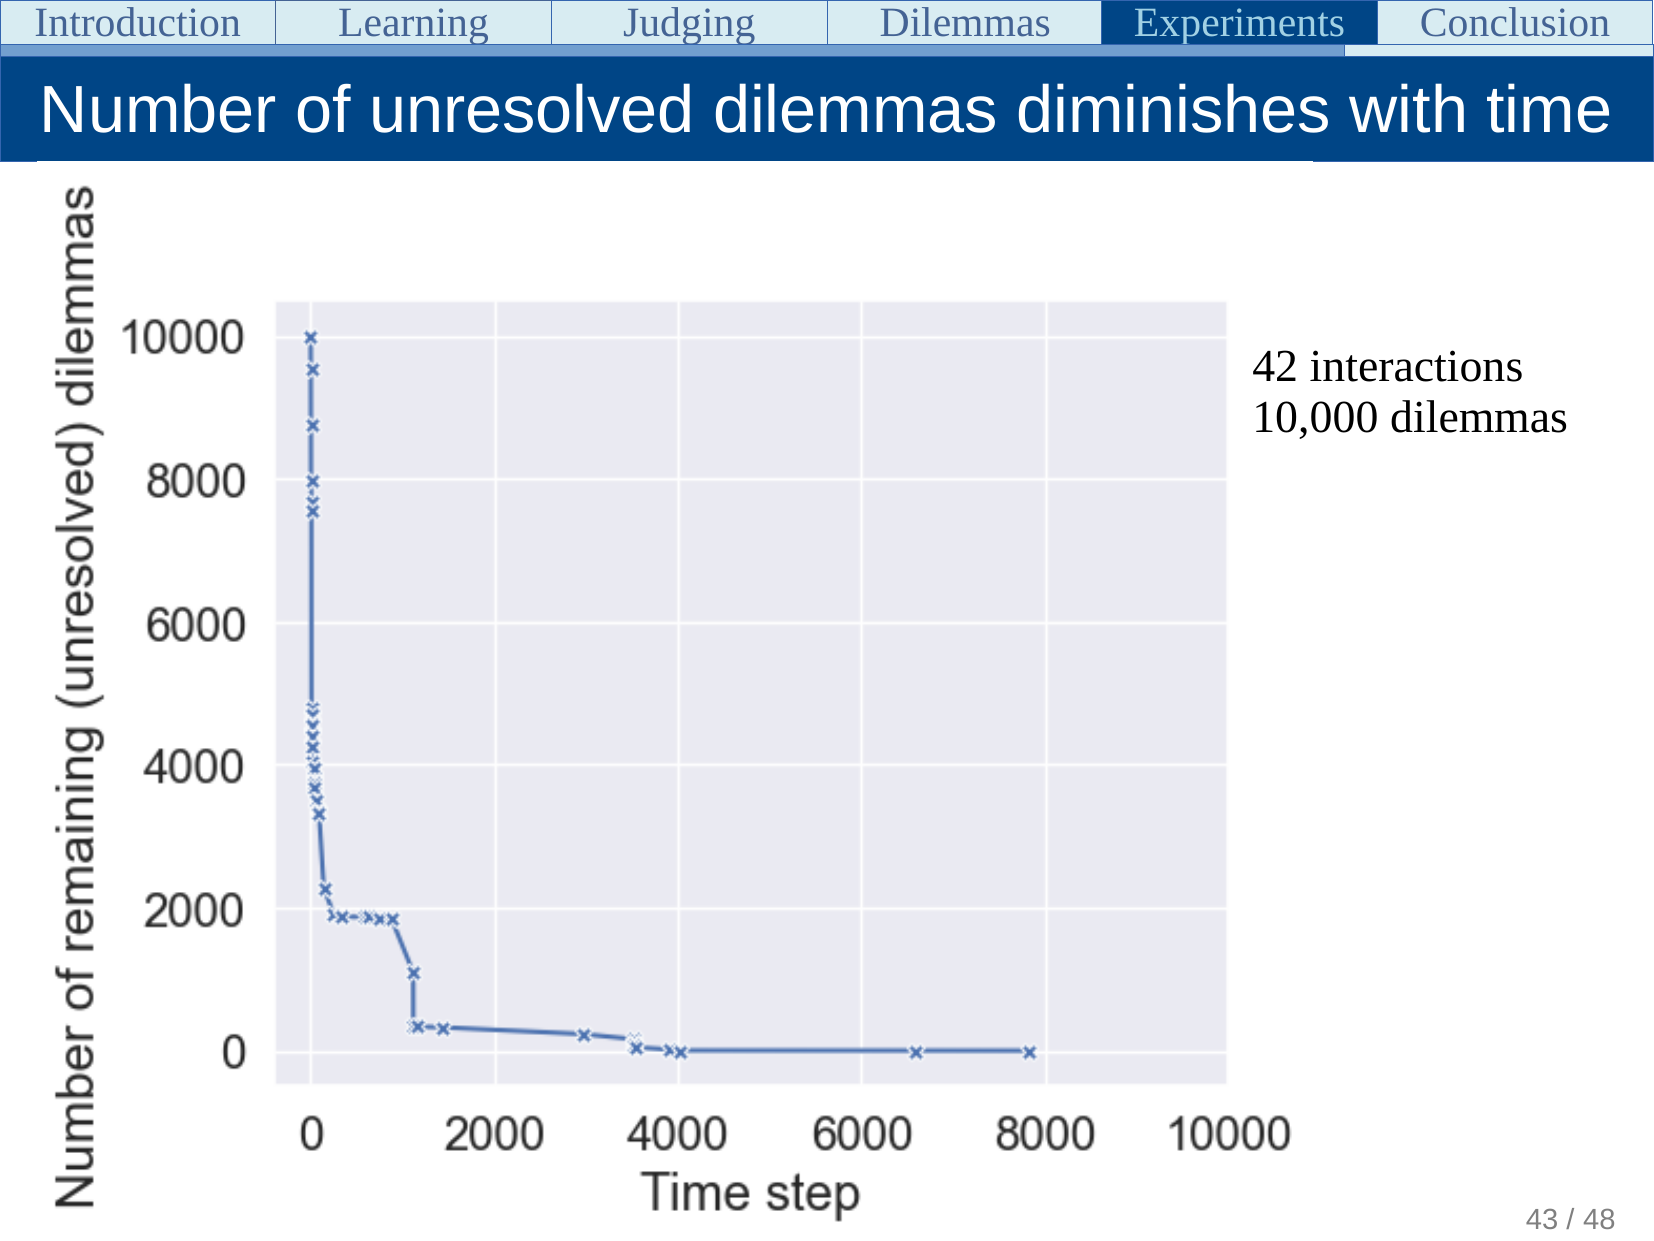

# Number of unresolved dilemmas diminishes with time
42 interactions
10,000 dilemmas